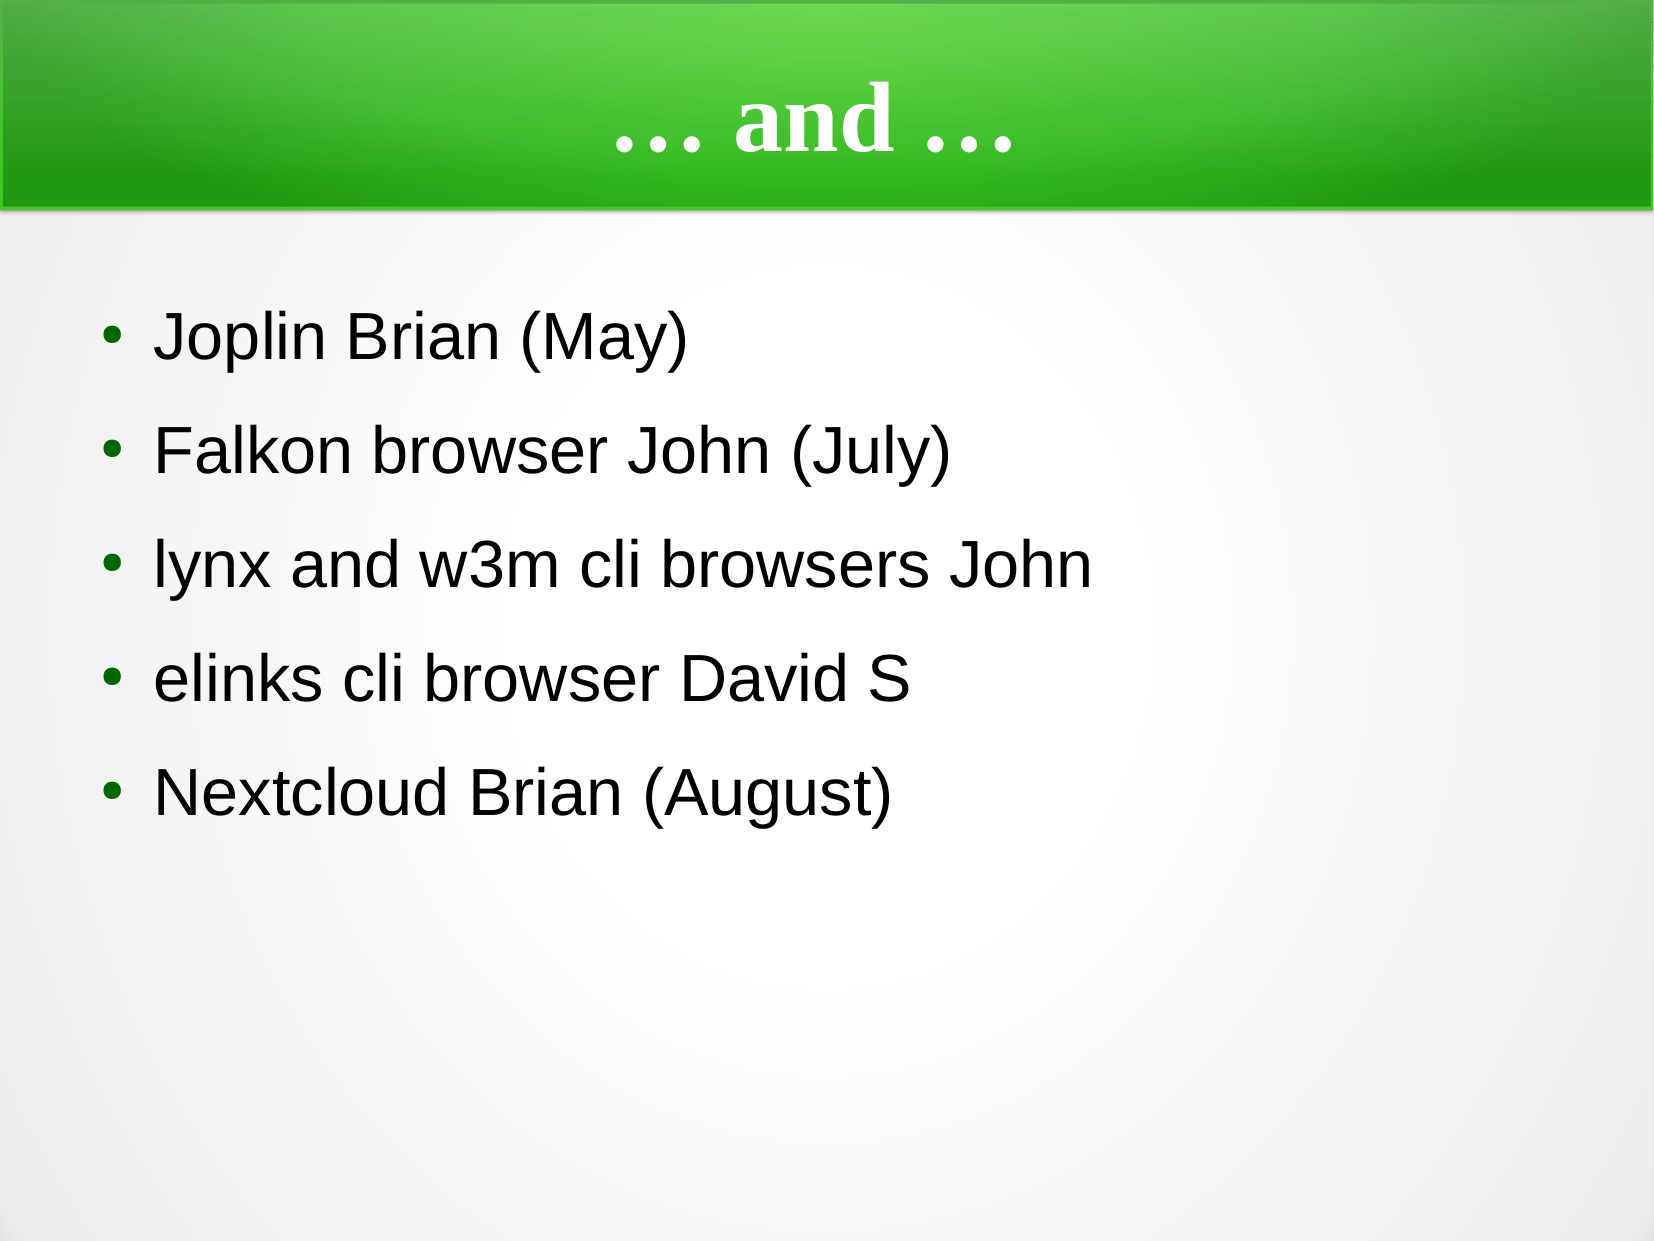

# … and …
Joplin Brian (May)
Falkon browser John (July)
lynx and w3m cli browsers John
elinks cli browser David S
Nextcloud Brian (August)